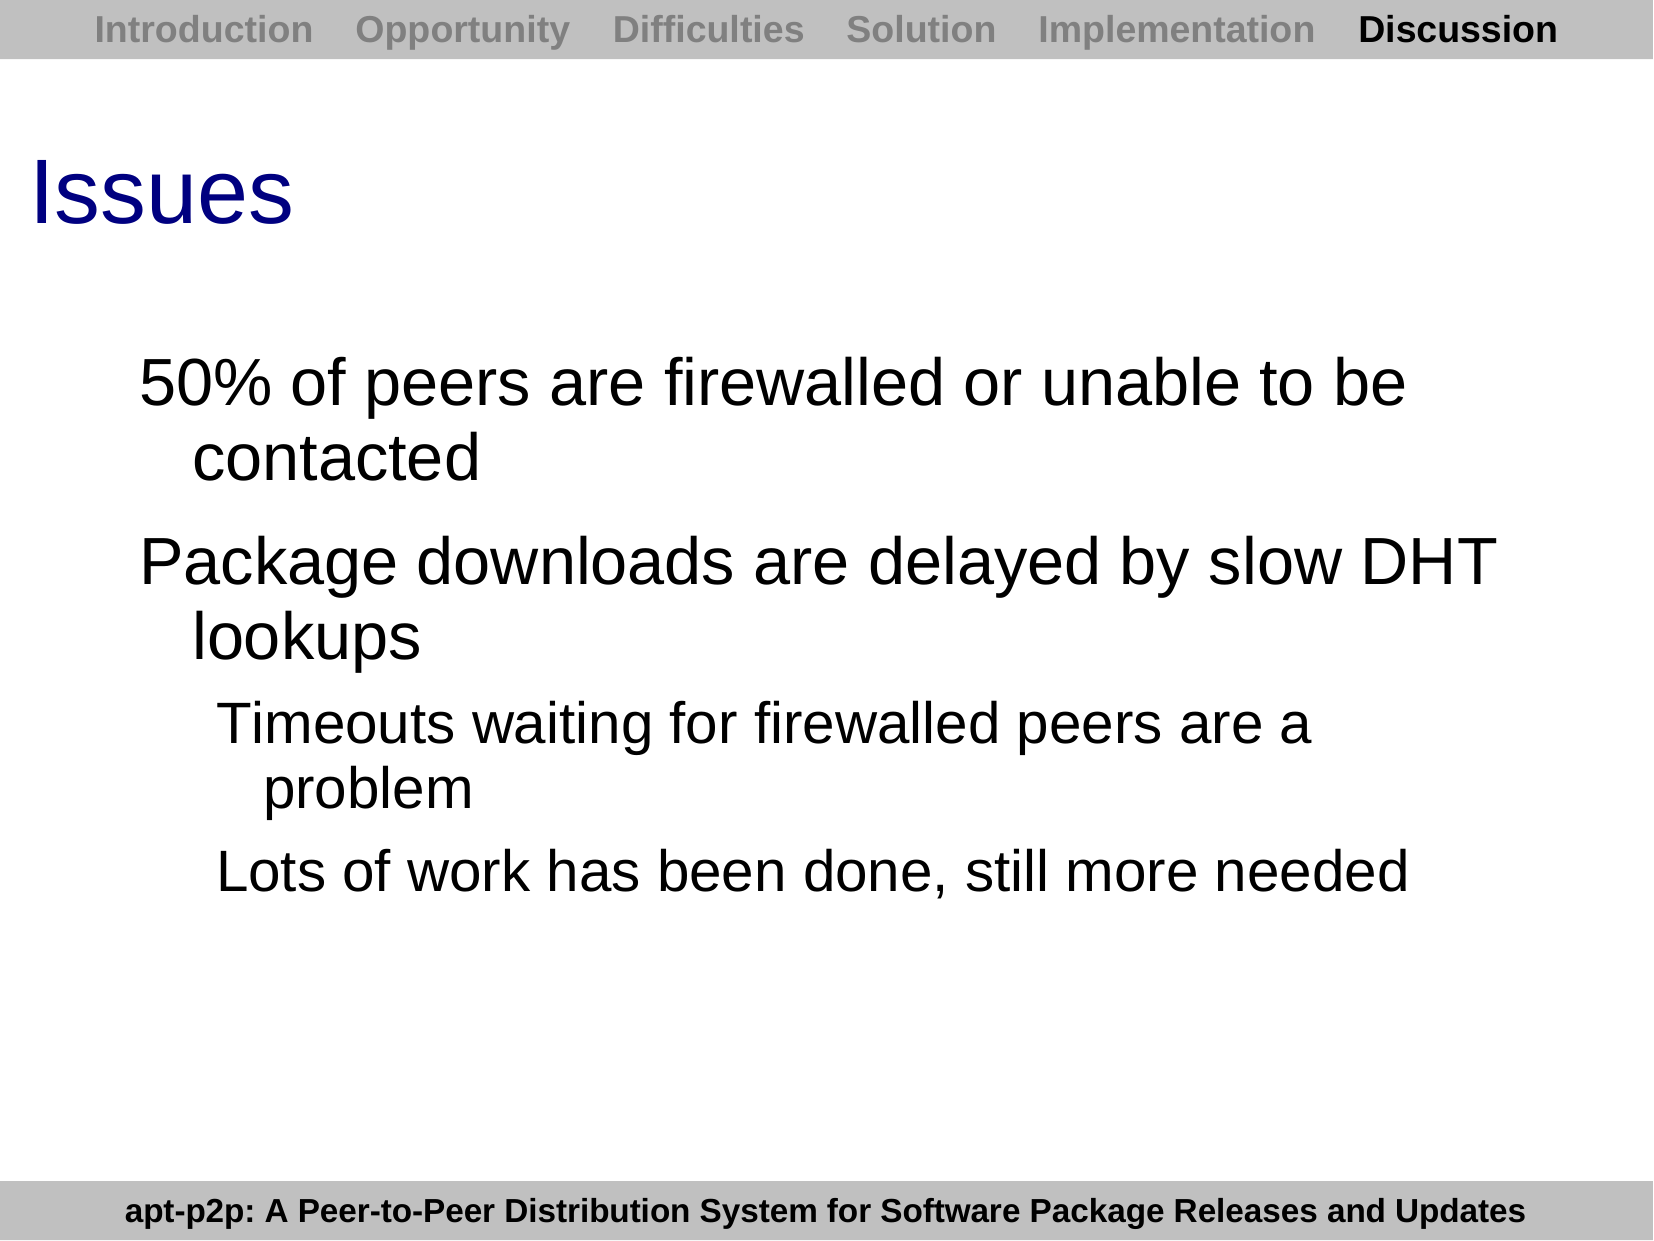

# Issues
50% of peers are firewalled or unable to be contacted
Package downloads are delayed by slow DHT lookups
Timeouts waiting for firewalled peers are a problem
Lots of work has been done, still more needed